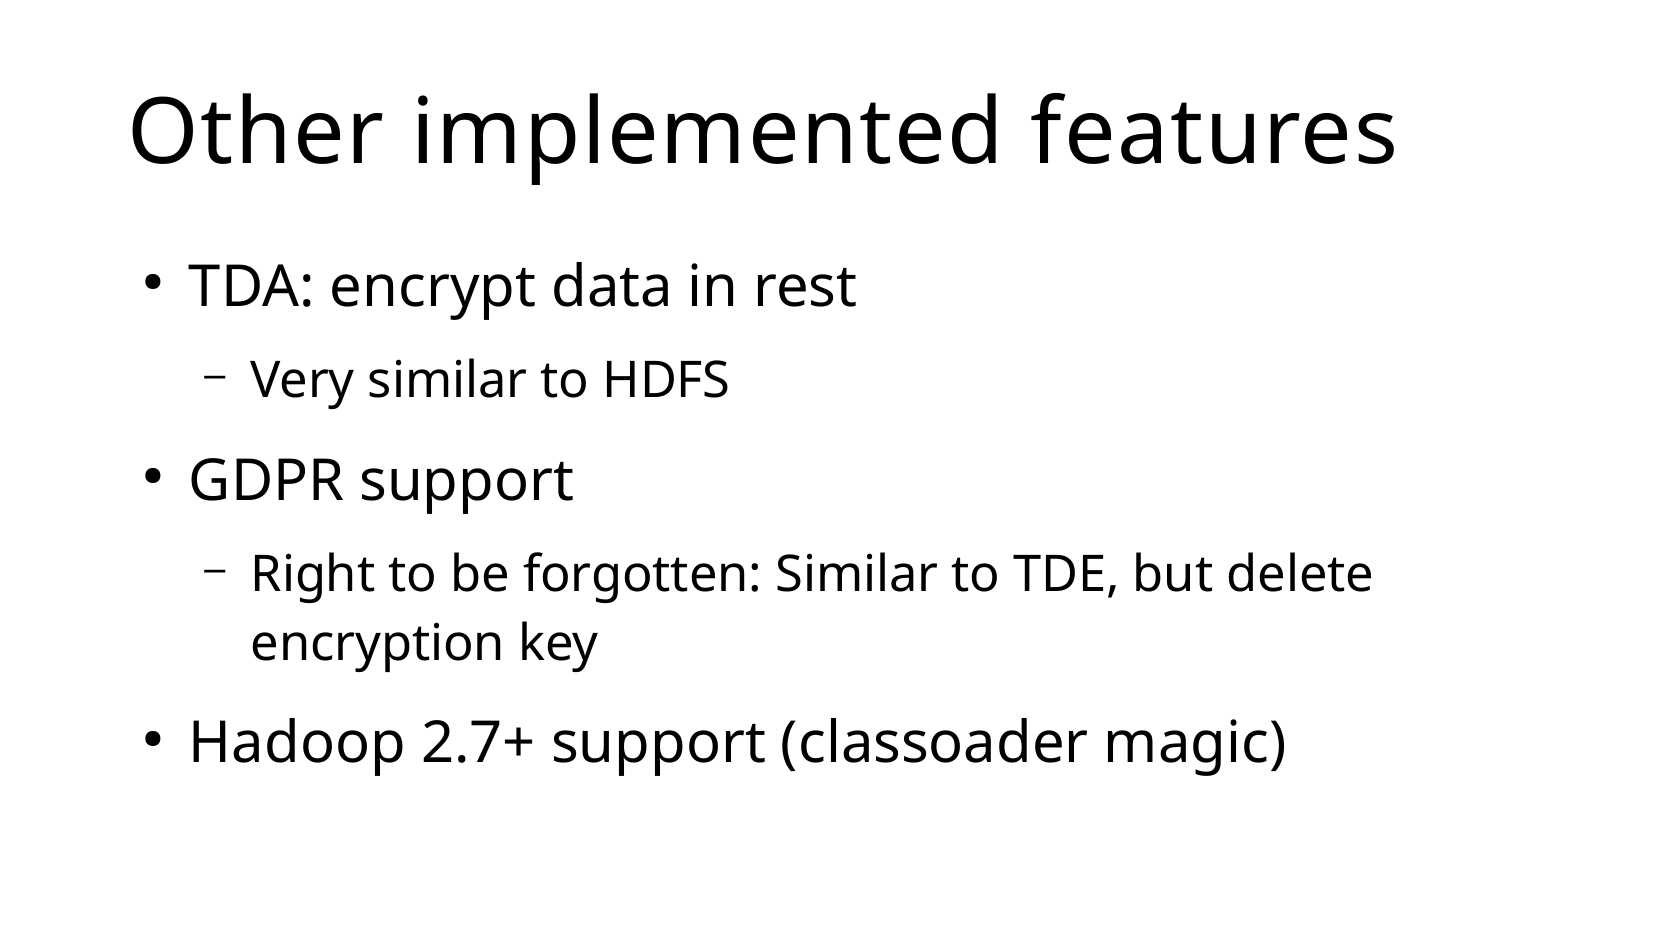

# Other implemented features
TDA: encrypt data in rest
Very similar to HDFS
GDPR support
Right to be forgotten: Similar to TDE, but delete encryption key
Hadoop 2.7+ support (classoader magic)